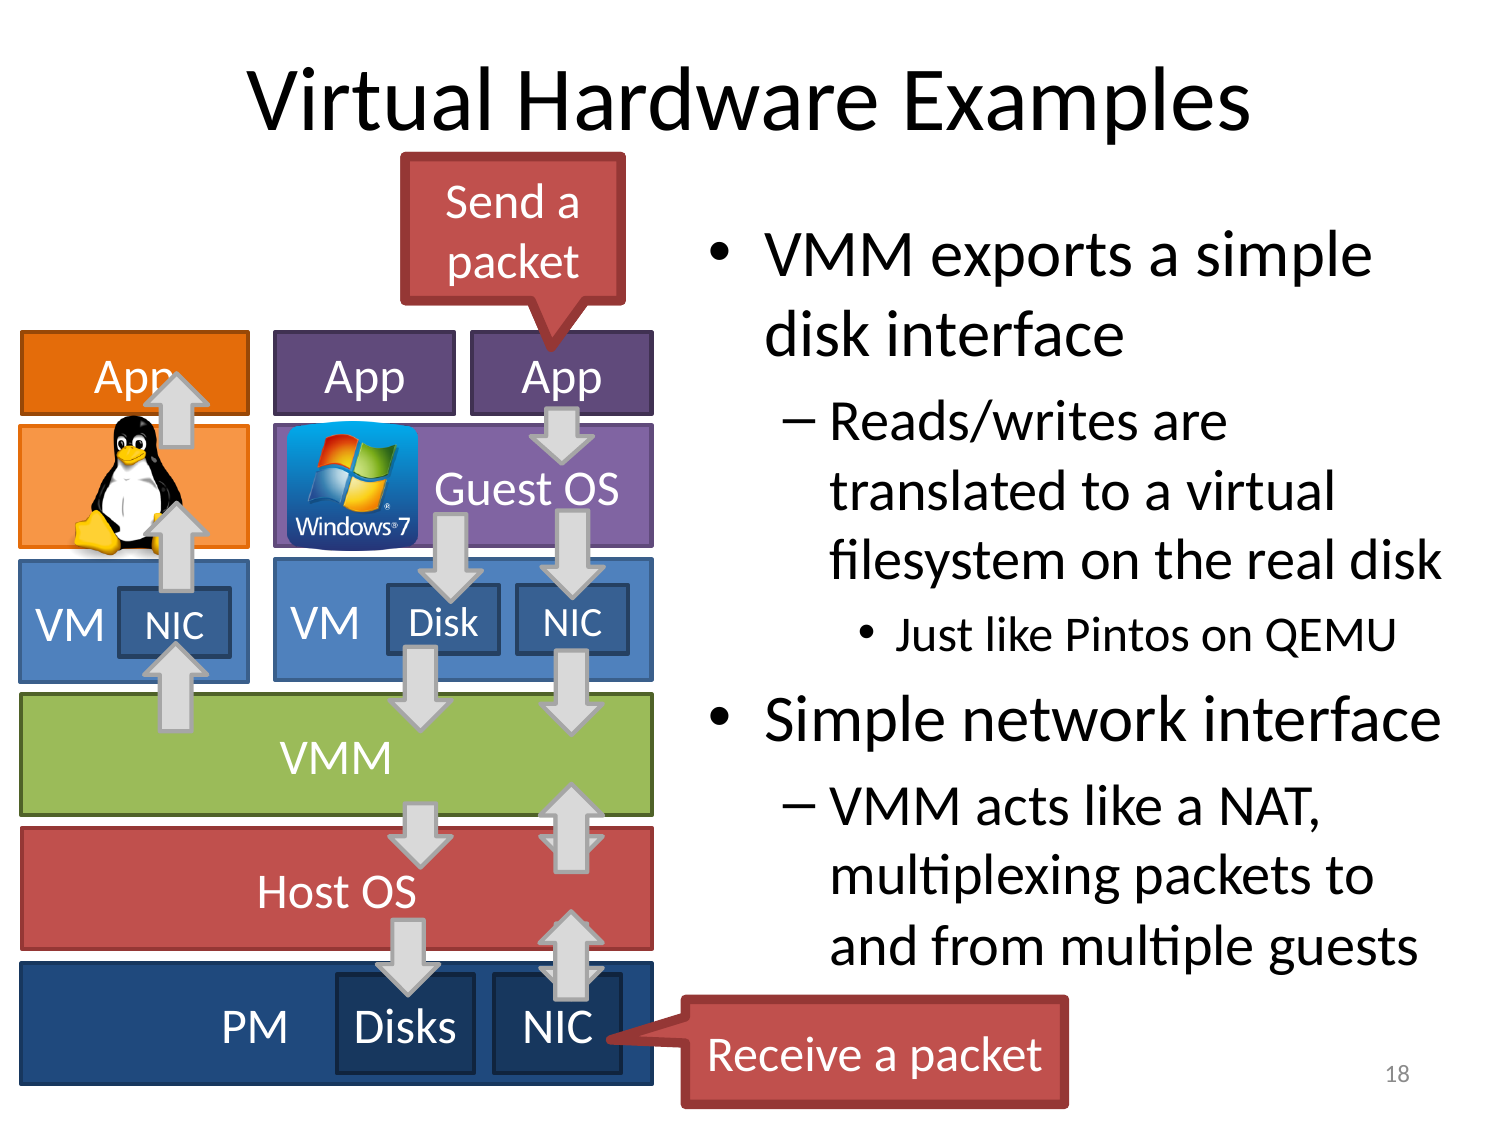

# Virtual Hardware Examples
Write to the disk
Send a packet
VMM exports a simple disk interface
Reads/writes are translated to a virtual filesystem on the real disk
Just like Pintos on QEMU
Simple network interface
VMM acts like a NAT, multiplexing packets to and from multiple guests
App
App
App
Guest OS
VM
VM
Disk
NIC
NIC
VMM
Host OS
Disks
NIC
PM
Receive a packet